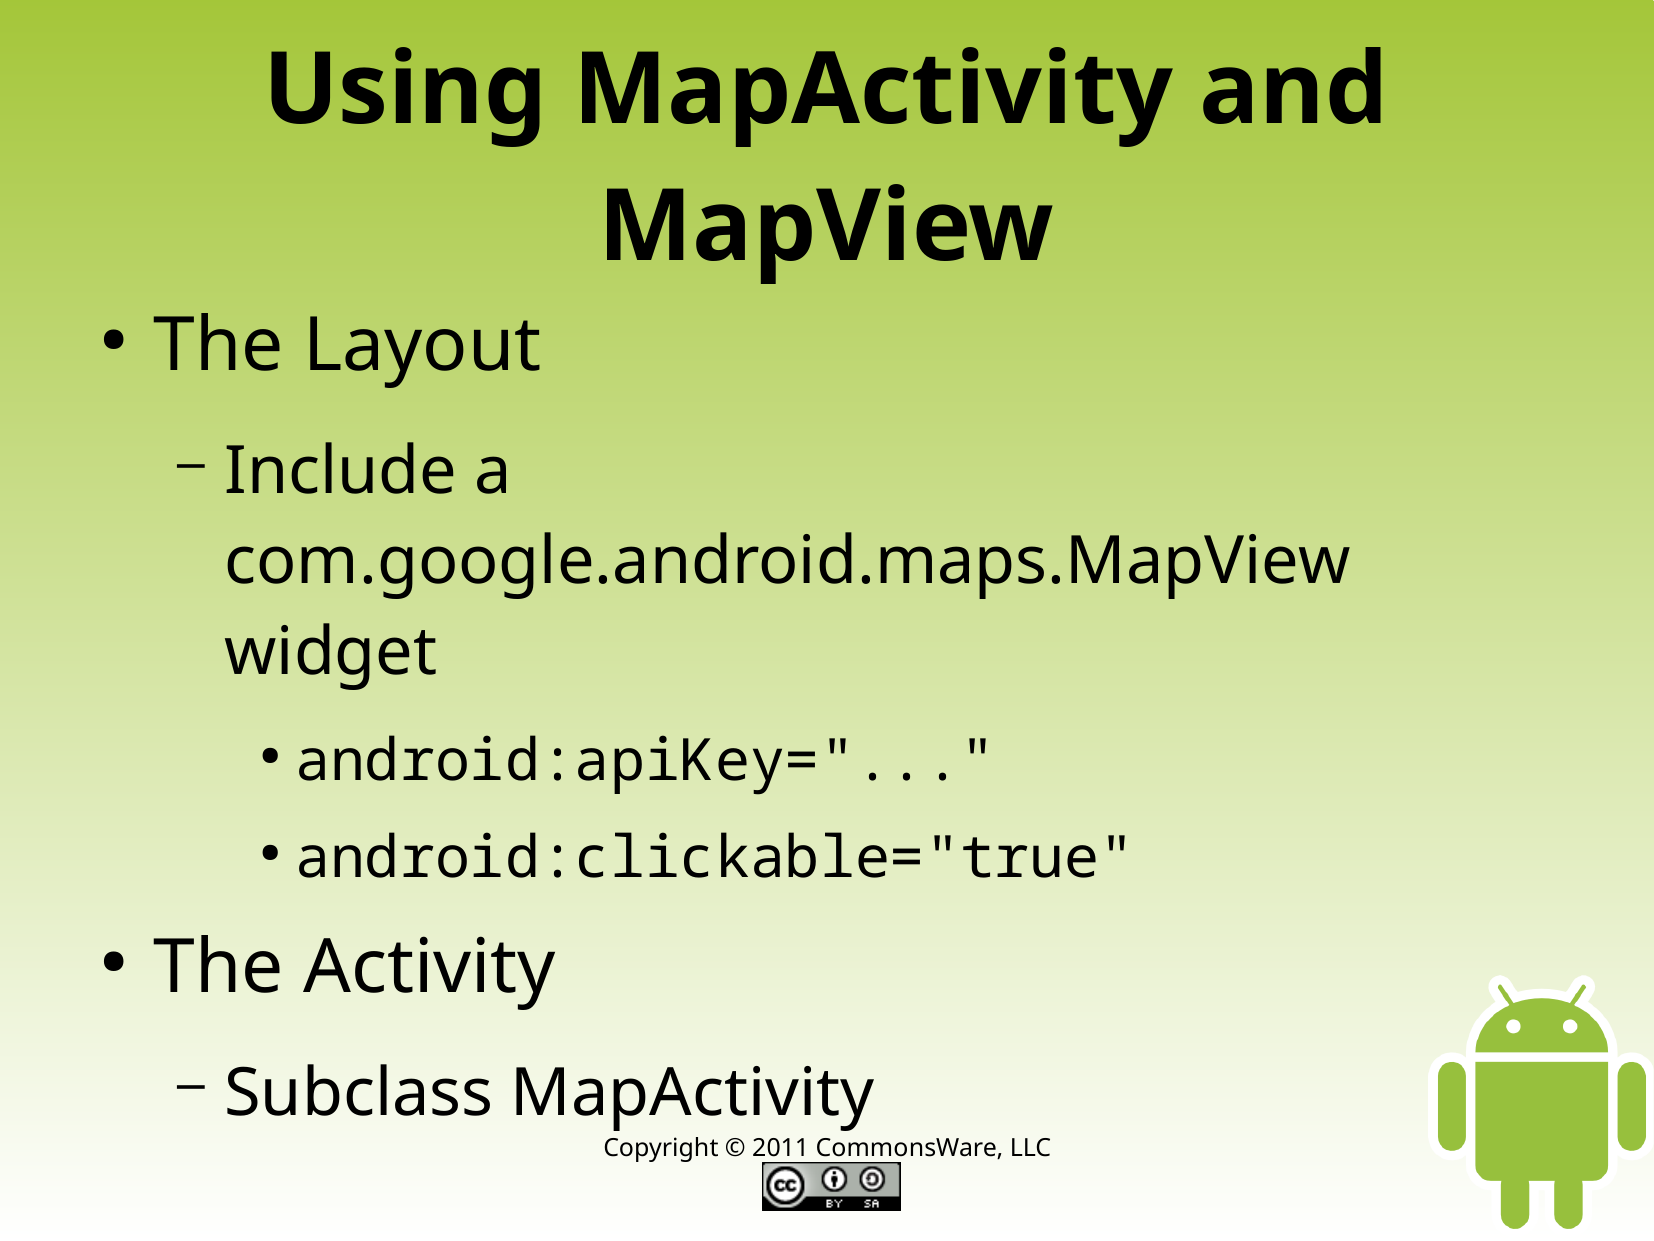

# Using MapActivity and MapView
The Layout
Include a com.google.android.maps.MapView widget
android:apiKey="..."
android:clickable="true"
The Activity
Subclass MapActivity